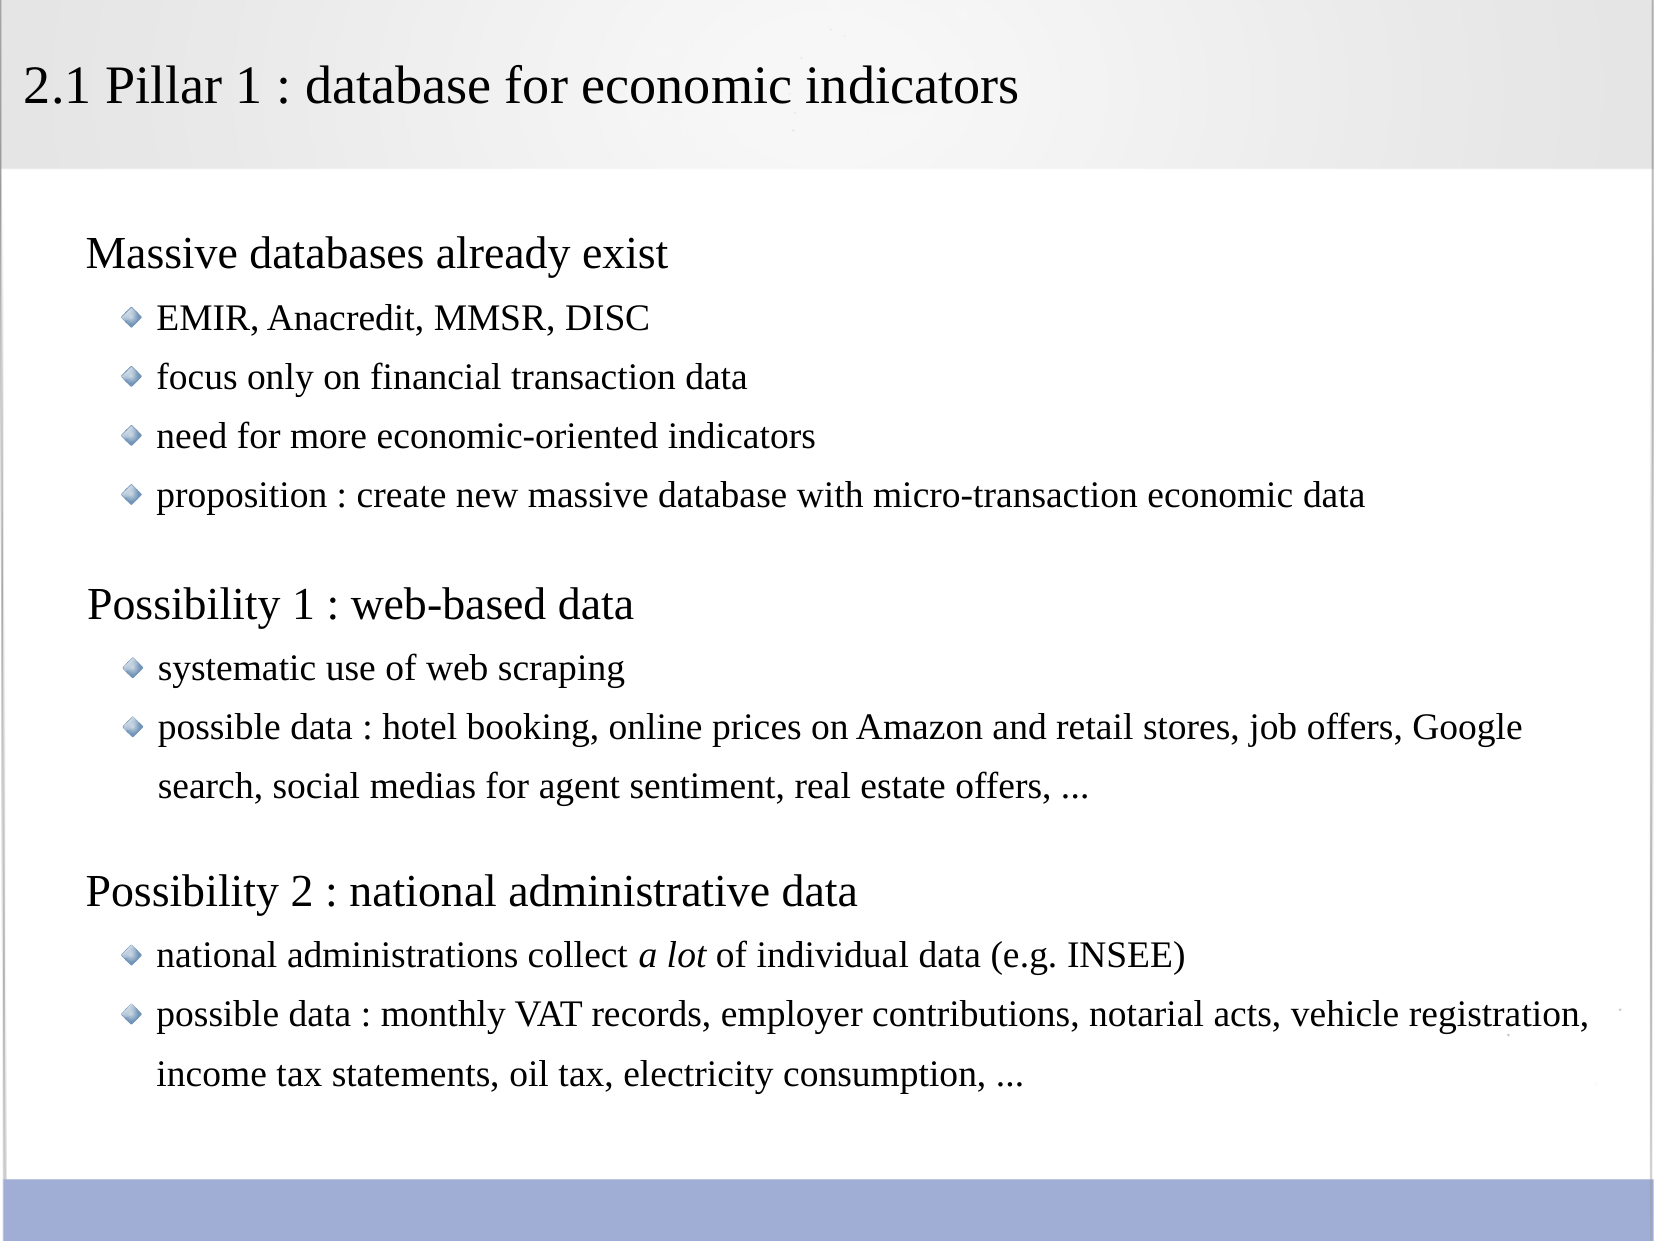

2.1 Pillar 1 : database for economic indicators
Massive databases already exist
EMIR, Anacredit, MMSR, DISC
focus only on financial transaction data
need for more economic-oriented indicators
proposition : create new massive database with micro-transaction economic data
Possibility 1 : web-based data
systematic use of web scraping
possible data : hotel booking, online prices on Amazon and retail stores, job offers, Google search, social medias for agent sentiment, real estate offers, ...
Possibility 2 : national administrative data
national administrations collect a lot of individual data (e.g. INSEE)
possible data : monthly VAT records, employer contributions, notarial acts, vehicle registration, income tax statements, oil tax, electricity consumption, ...